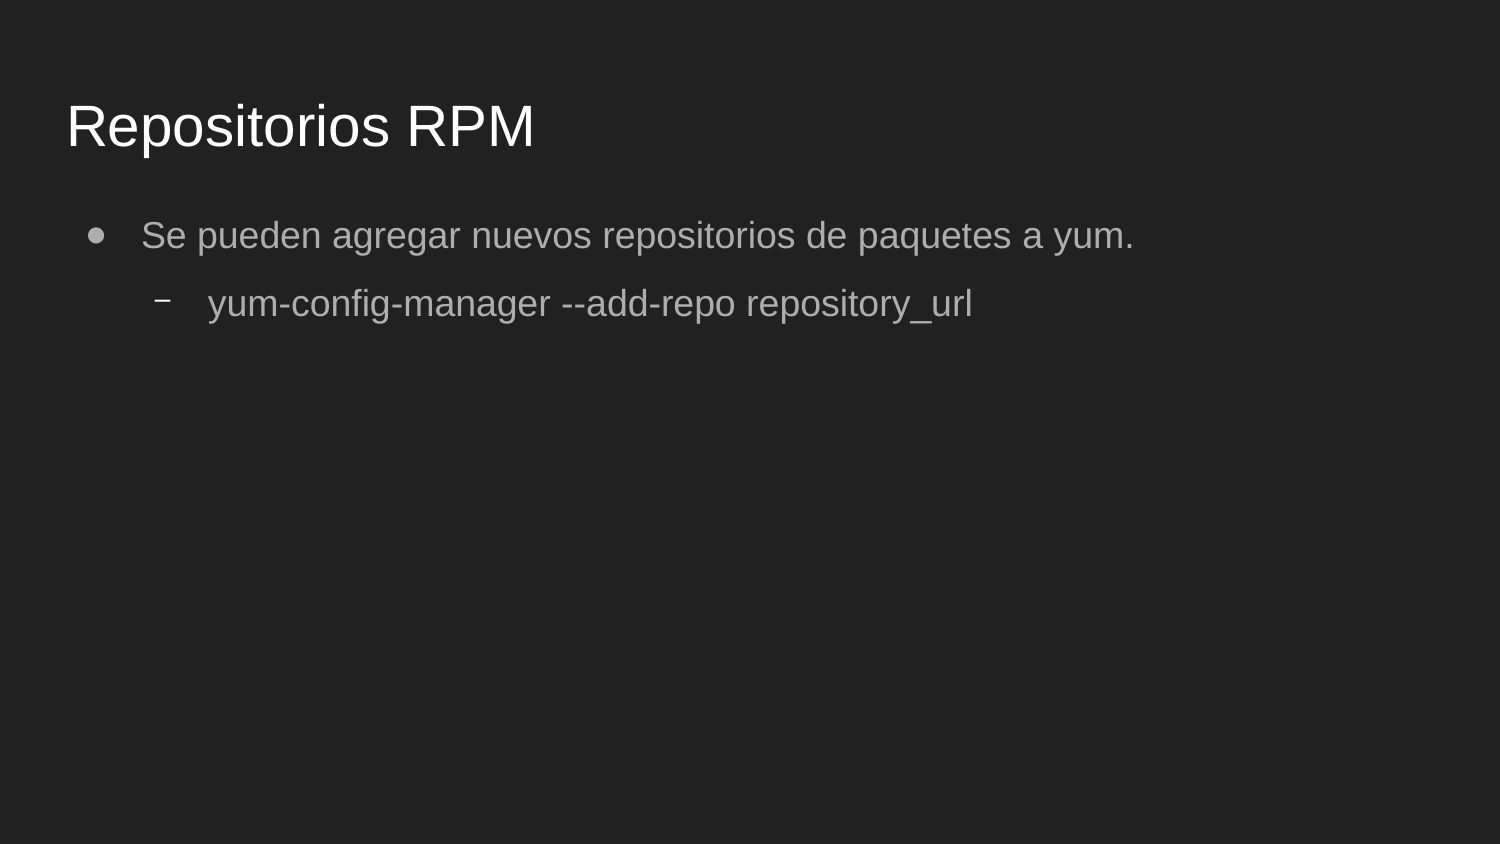

# Repositorios RPM
Se pueden agregar nuevos repositorios de paquetes a yum.
yum-config-manager --add-repo repository_url